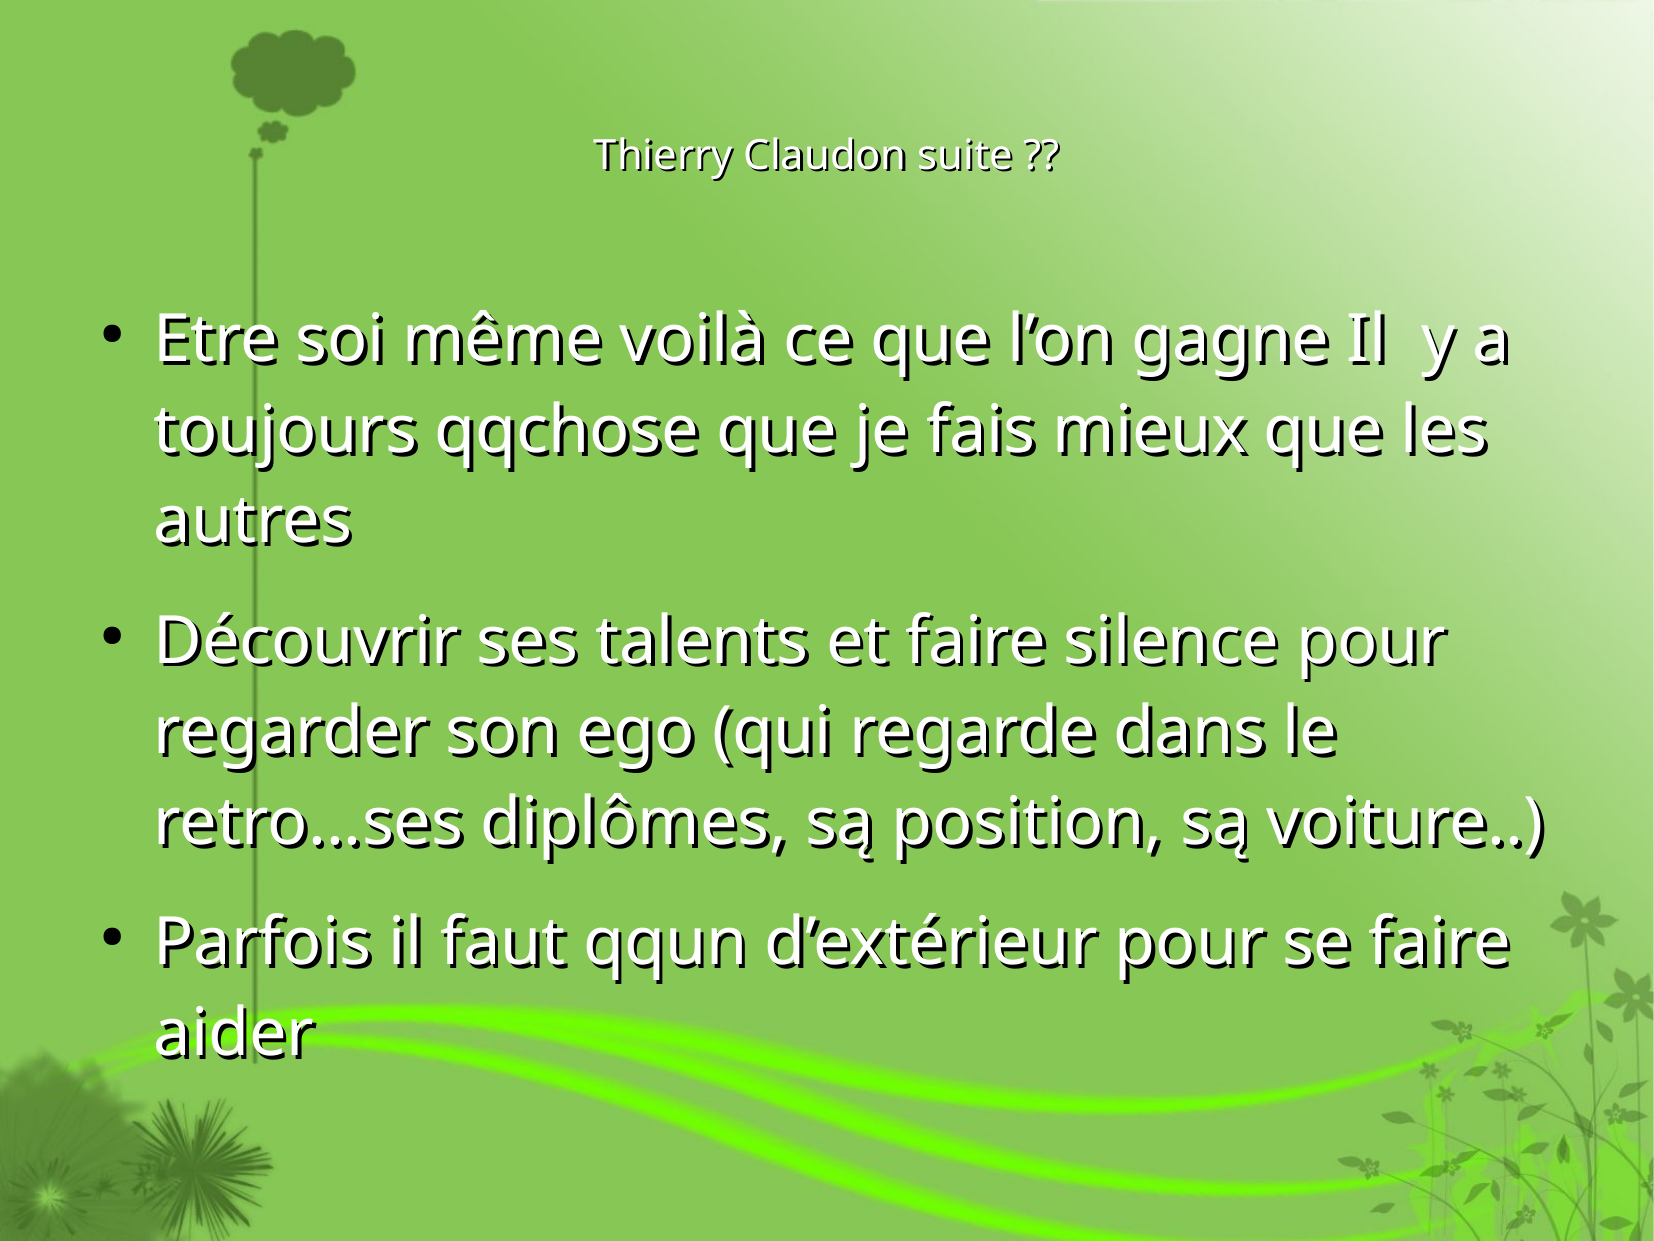

# Thierry Claudon suite ??
Etre soi même voilà ce que l’on gagne Il y a toujours qqchose que je fais mieux que les autres
Découvrir ses talents et faire silence pour regarder son ego (qui regarde dans le retro...ses diplômes, są position, są voiture..)
Parfois il faut qqun d’extérieur pour se faire aider